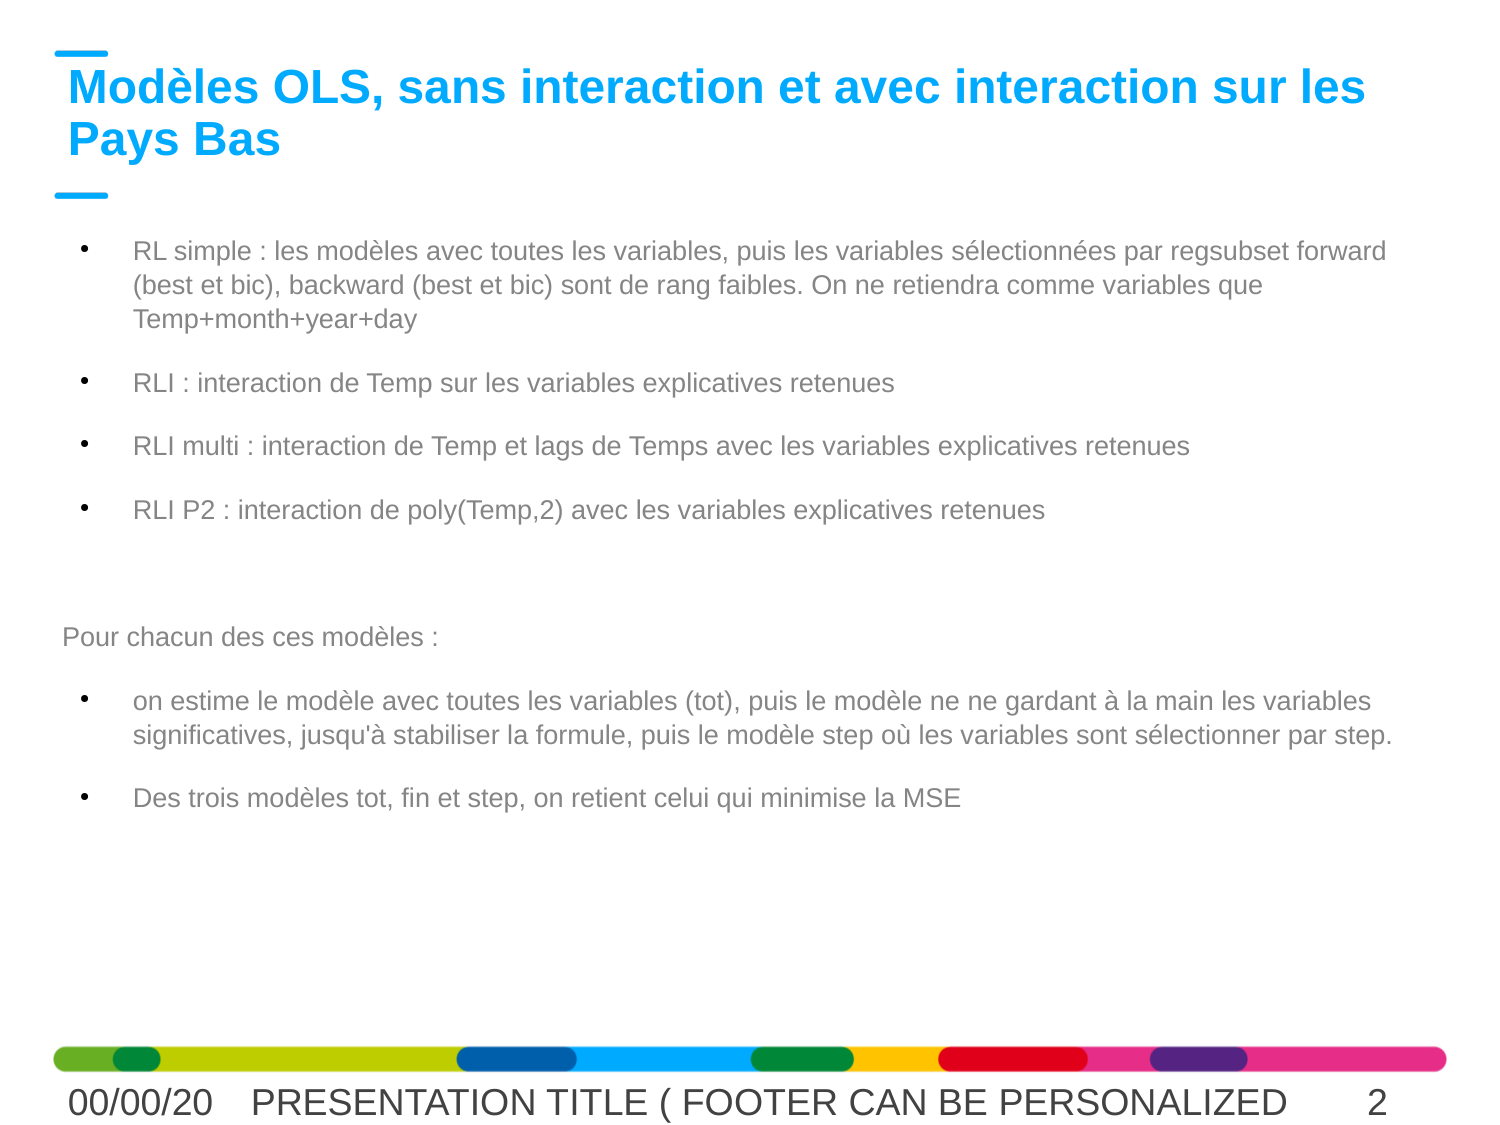

Modèles OLS, sans interaction et avec interaction sur les Pays Bas
# RL simple : les modèles avec toutes les variables, puis les variables sélectionnées par regsubset forward (best et bic), backward (best et bic) sont de rang faibles. On ne retiendra comme variables que Temp+month+year+day
RLI : interaction de Temp sur les variables explicatives retenues
RLI multi : interaction de Temp et lags de Temps avec les variables explicatives retenues
RLI P2 : interaction de poly(Temp,2) avec les variables explicatives retenues
Pour chacun des ces modèles :
on estime le modèle avec toutes les variables (tot), puis le modèle ne ne gardant à la main les variables significatives, jusqu'à stabiliser la formule, puis le modèle step où les variables sont sélectionner par step.
Des trois modèles tot, fin et step, on retient celui qui minimise la MSE
00/00/2016
PRESENTATION TITLE ( FOOTER CAN BE PERSONALIZED AS FOLLOW: INSERT / HEADER AND FOOTER")